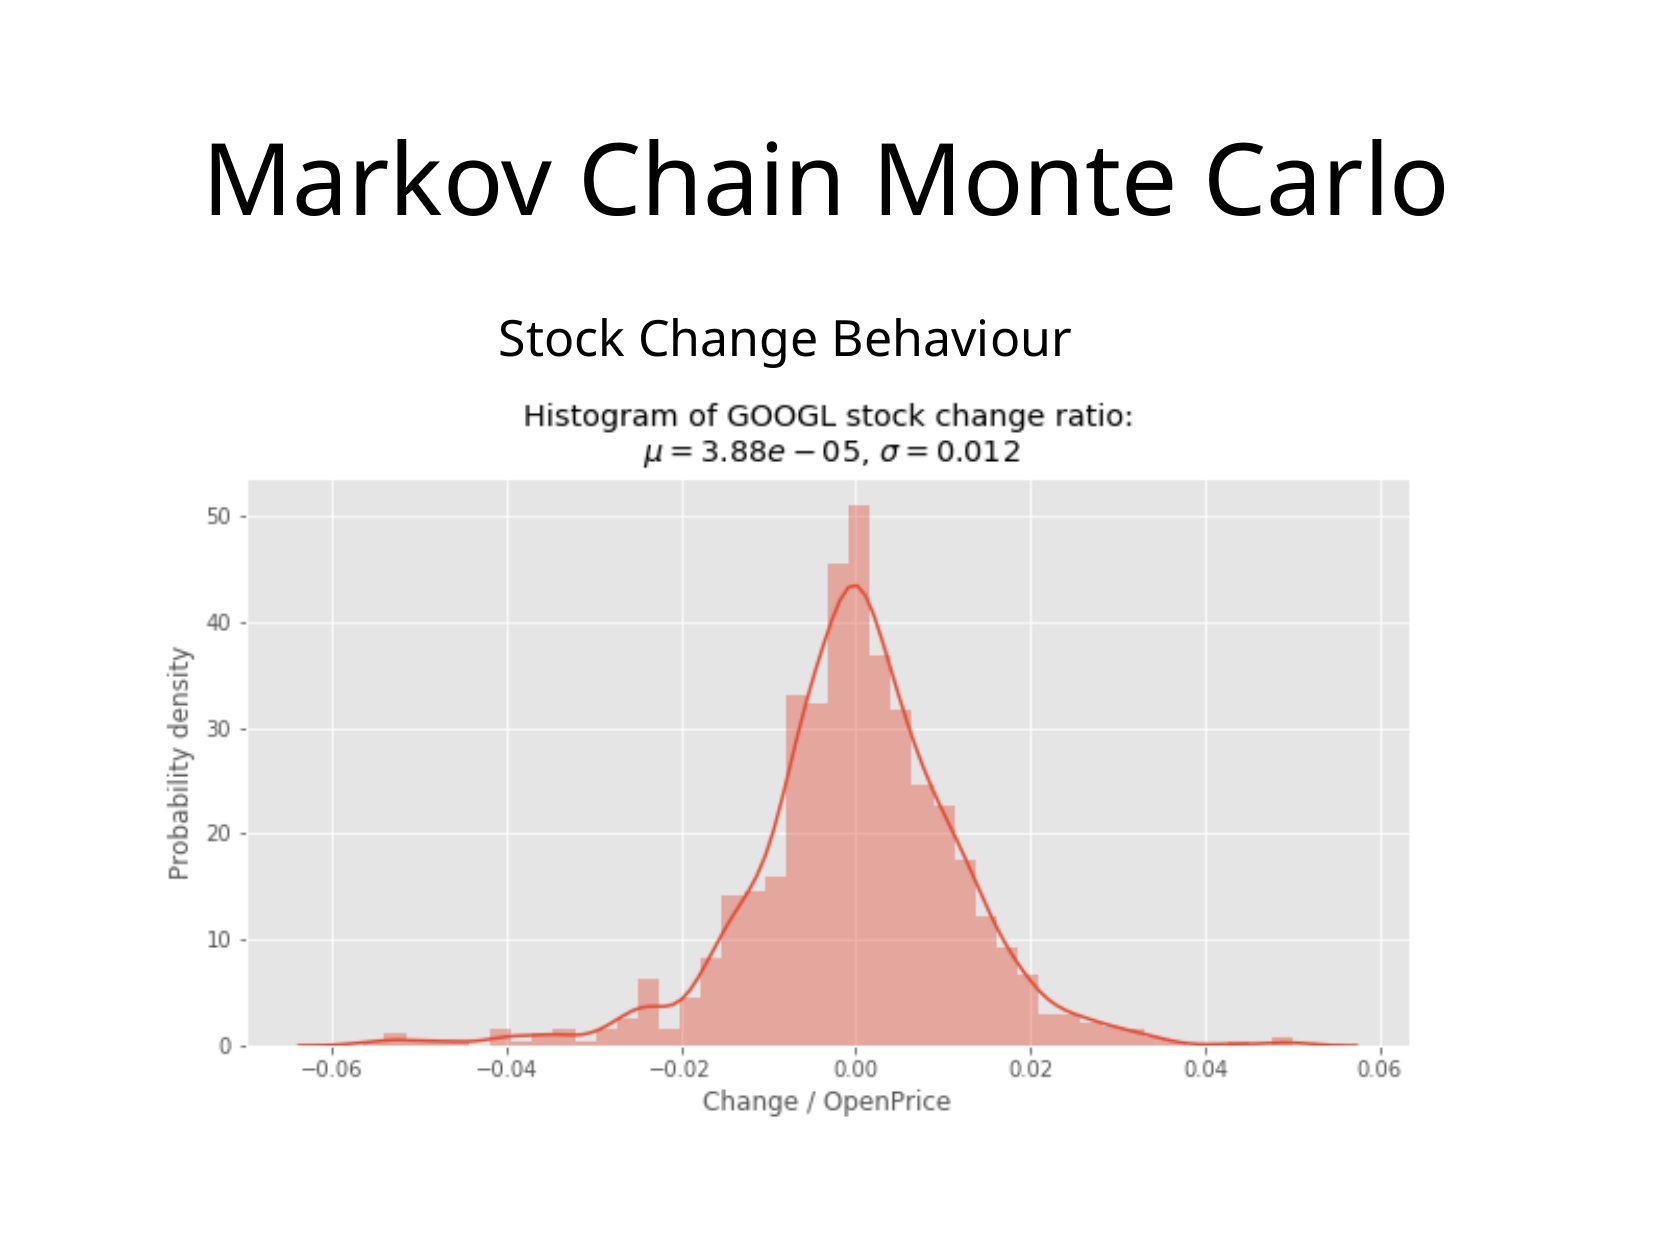

# Markov Chain Monte Carlo
Stock Change Behaviour